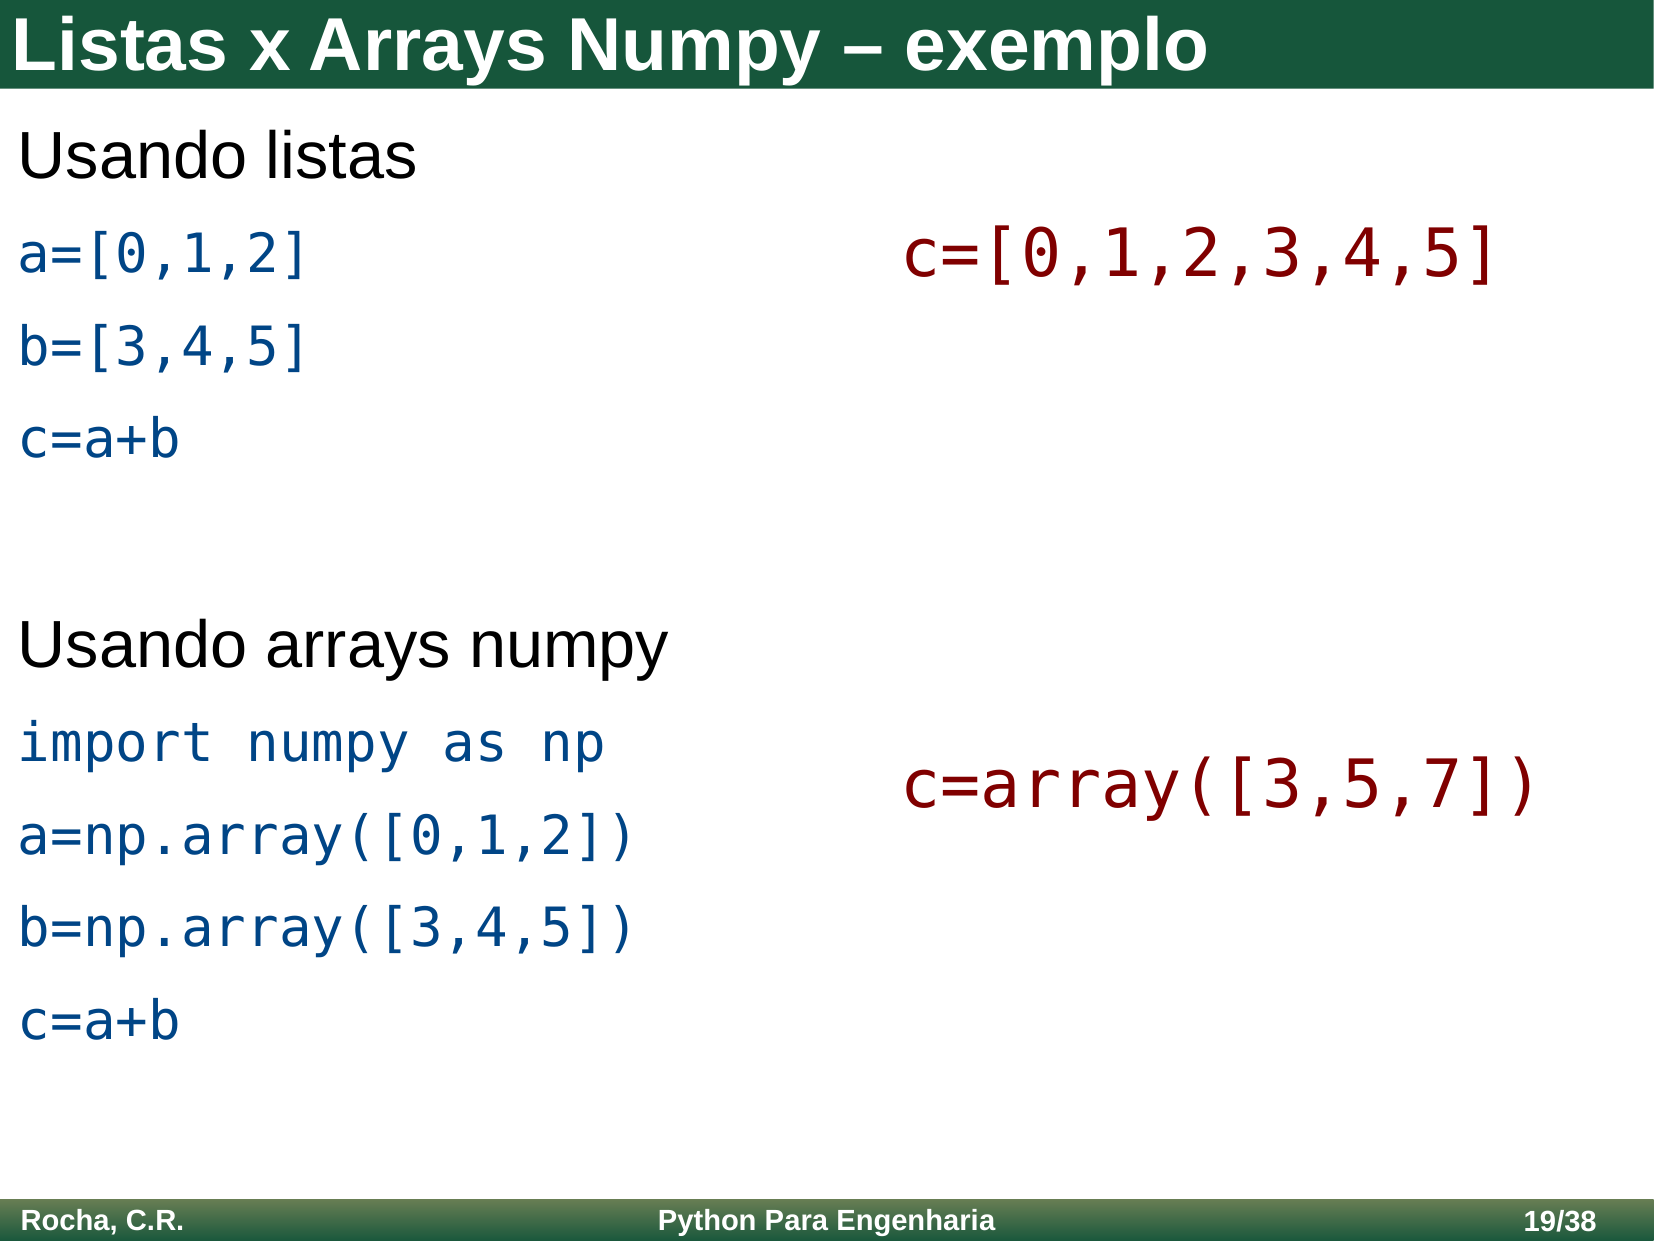

# Listas x Arrays Numpy – exemplo
Usando listas
a=[0,1,2]
b=[3,4,5]
c=a+b
Usando arrays numpy
import numpy as np
a=np.array([0,1,2])
b=np.array([3,4,5])
c=a+b
c=[0,1,2,3,4,5]
c=array([3,5,7])